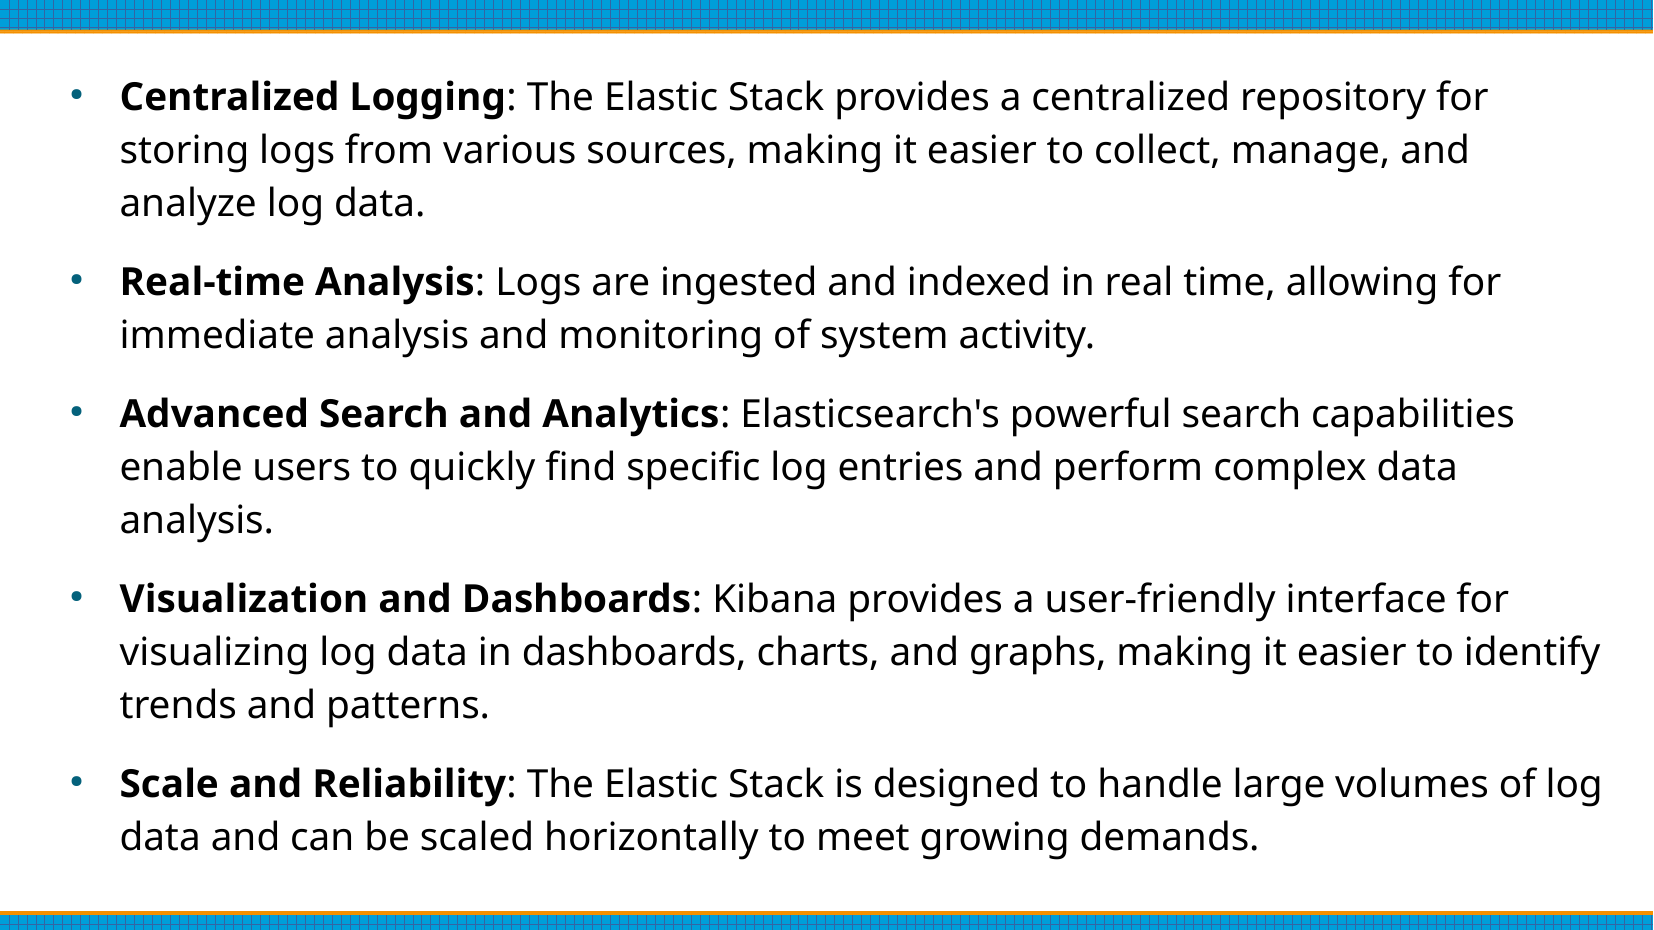

# Centralized Logging: The Elastic Stack provides a centralized repository for storing logs from various sources, making it easier to collect, manage, and analyze log data.
Real-time Analysis: Logs are ingested and indexed in real time, allowing for immediate analysis and monitoring of system activity.
Advanced Search and Analytics: Elasticsearch's powerful search capabilities enable users to quickly find specific log entries and perform complex data analysis.
Visualization and Dashboards: Kibana provides a user-friendly interface for visualizing log data in dashboards, charts, and graphs, making it easier to identify trends and patterns.
Scale and Reliability: The Elastic Stack is designed to handle large volumes of log data and can be scaled horizontally to meet growing demands.